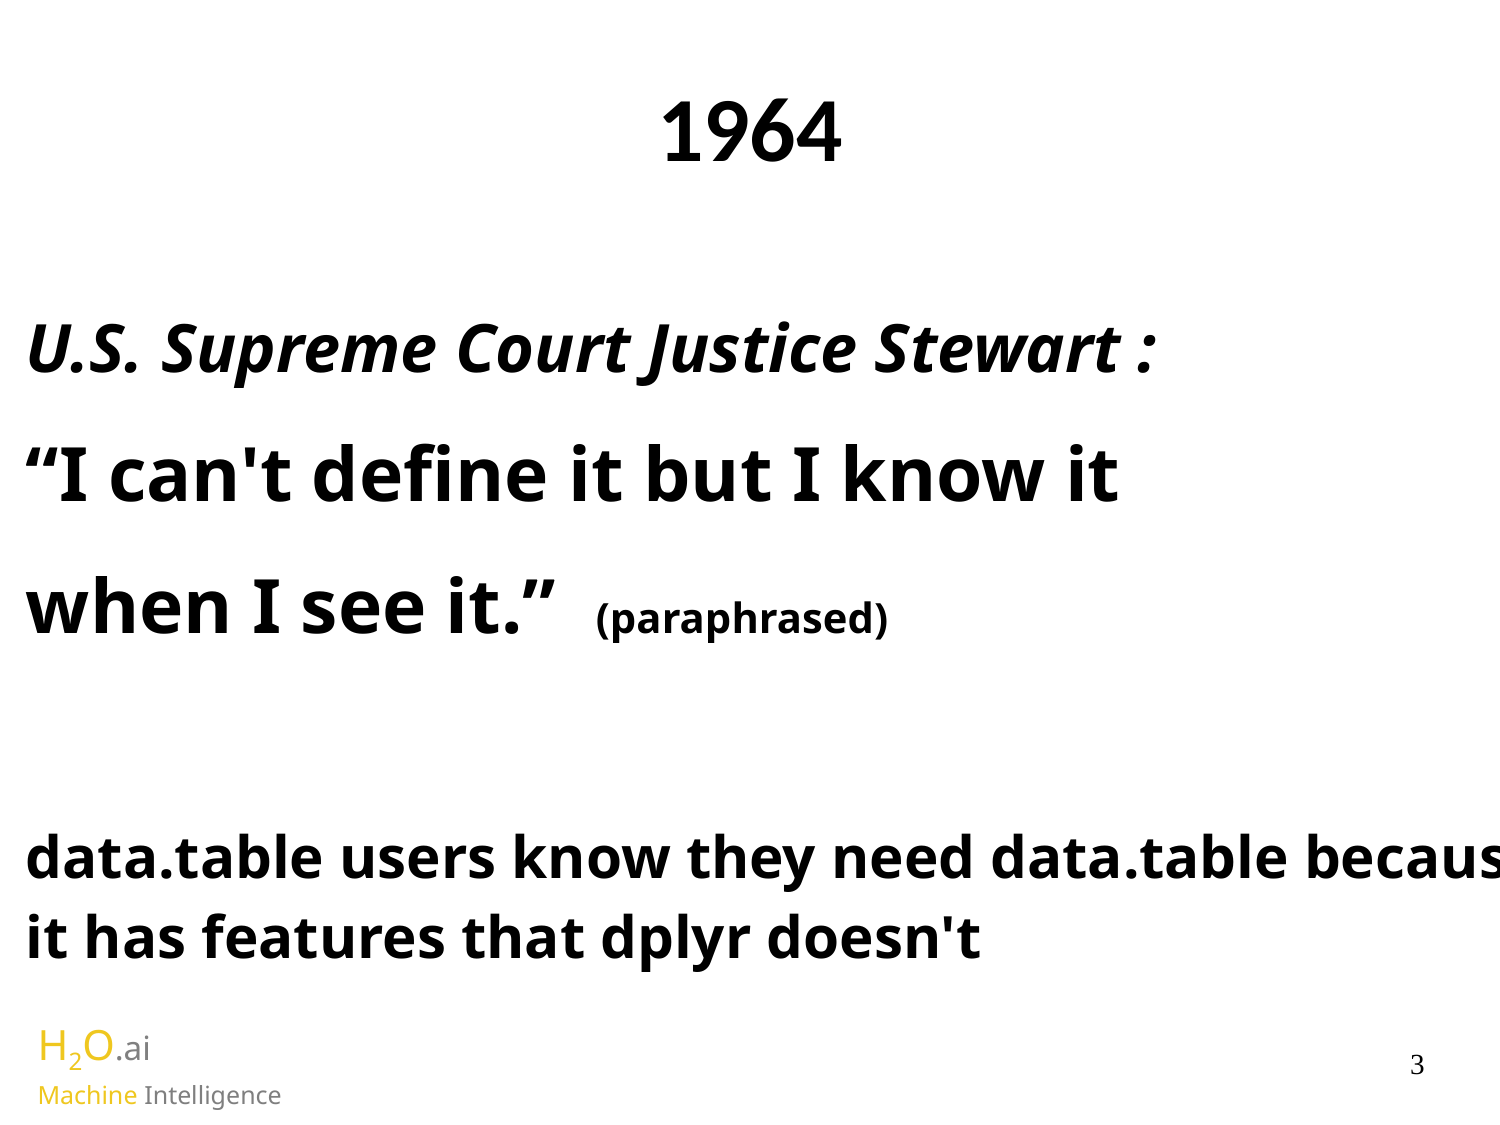

# 1964
U.S. Supreme Court Justice Stewart :
“I can't define it but I know it
when I see it.” (paraphrased)
data.table users know they need data.table because it has features that dplyr doesn't
3